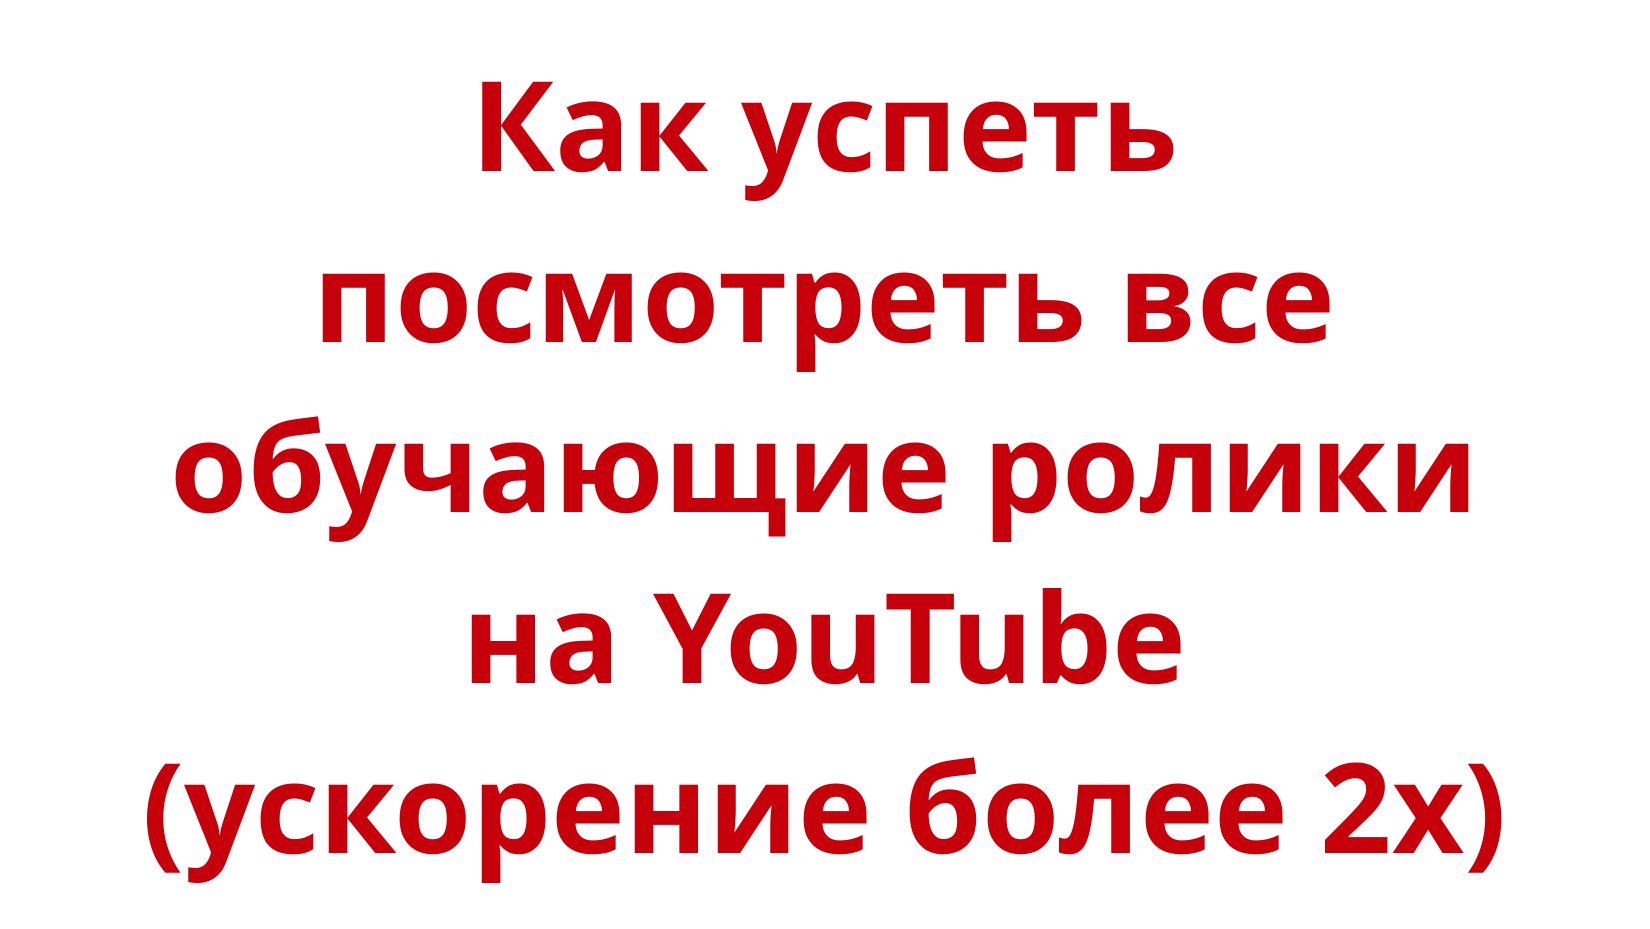

# Как успеть
посмотреть все обучающие ролики
на YouTube
(ускорение более 2х)